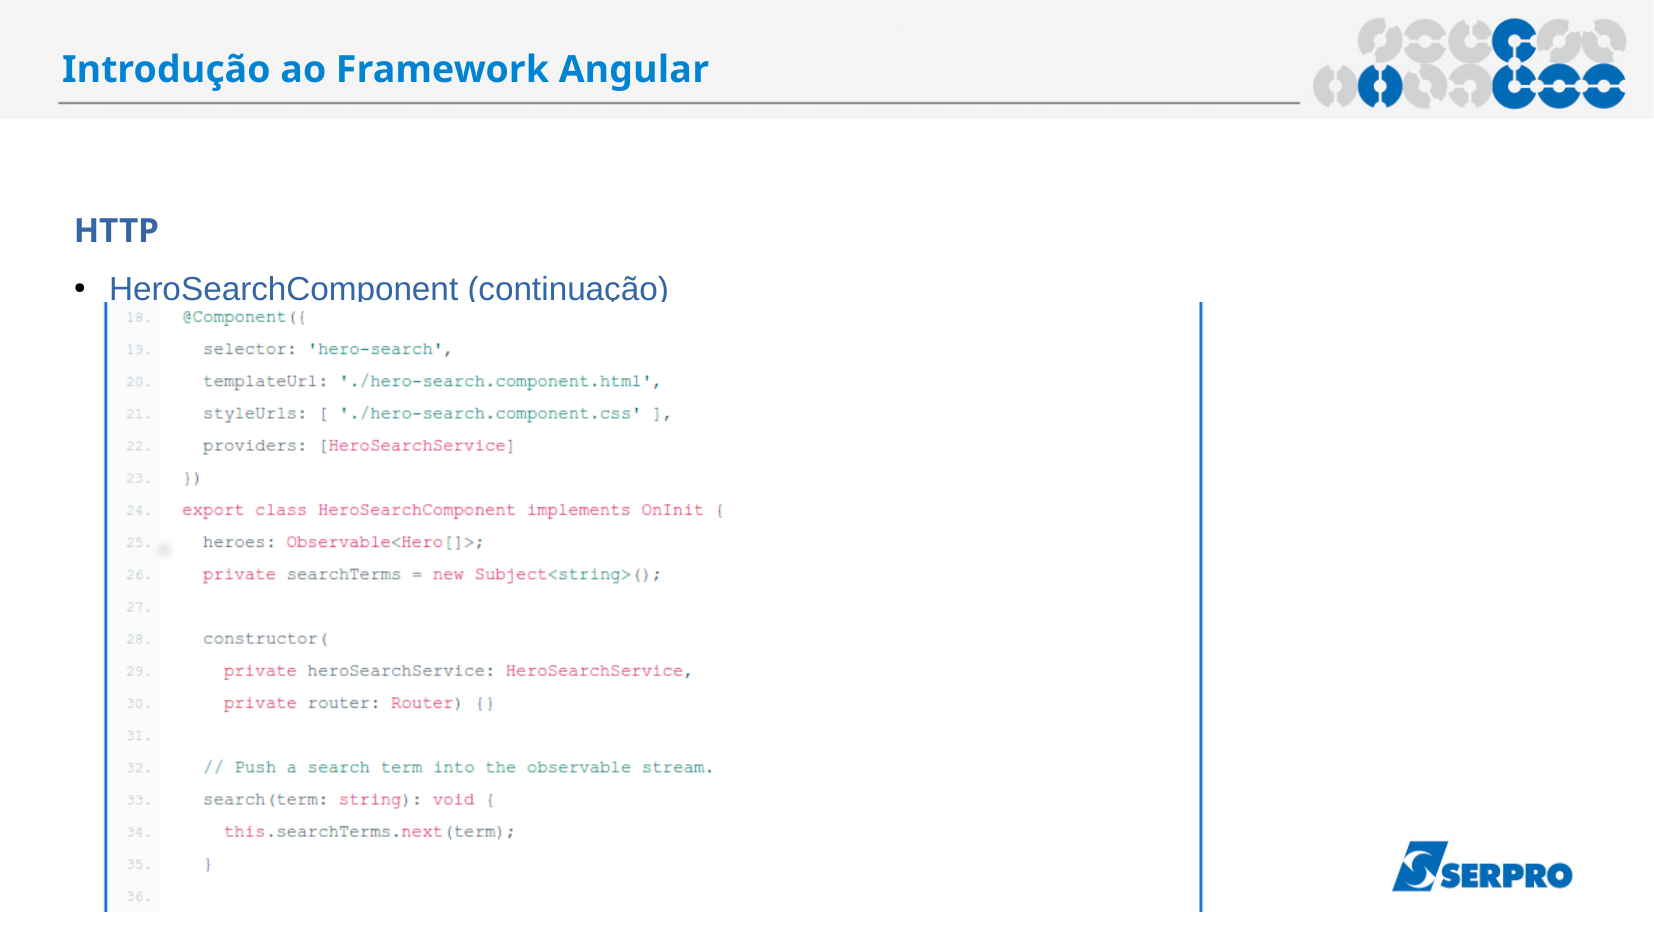

Introdução ao Framework Angular
HTTP
HeroSearchComponent (continuação)